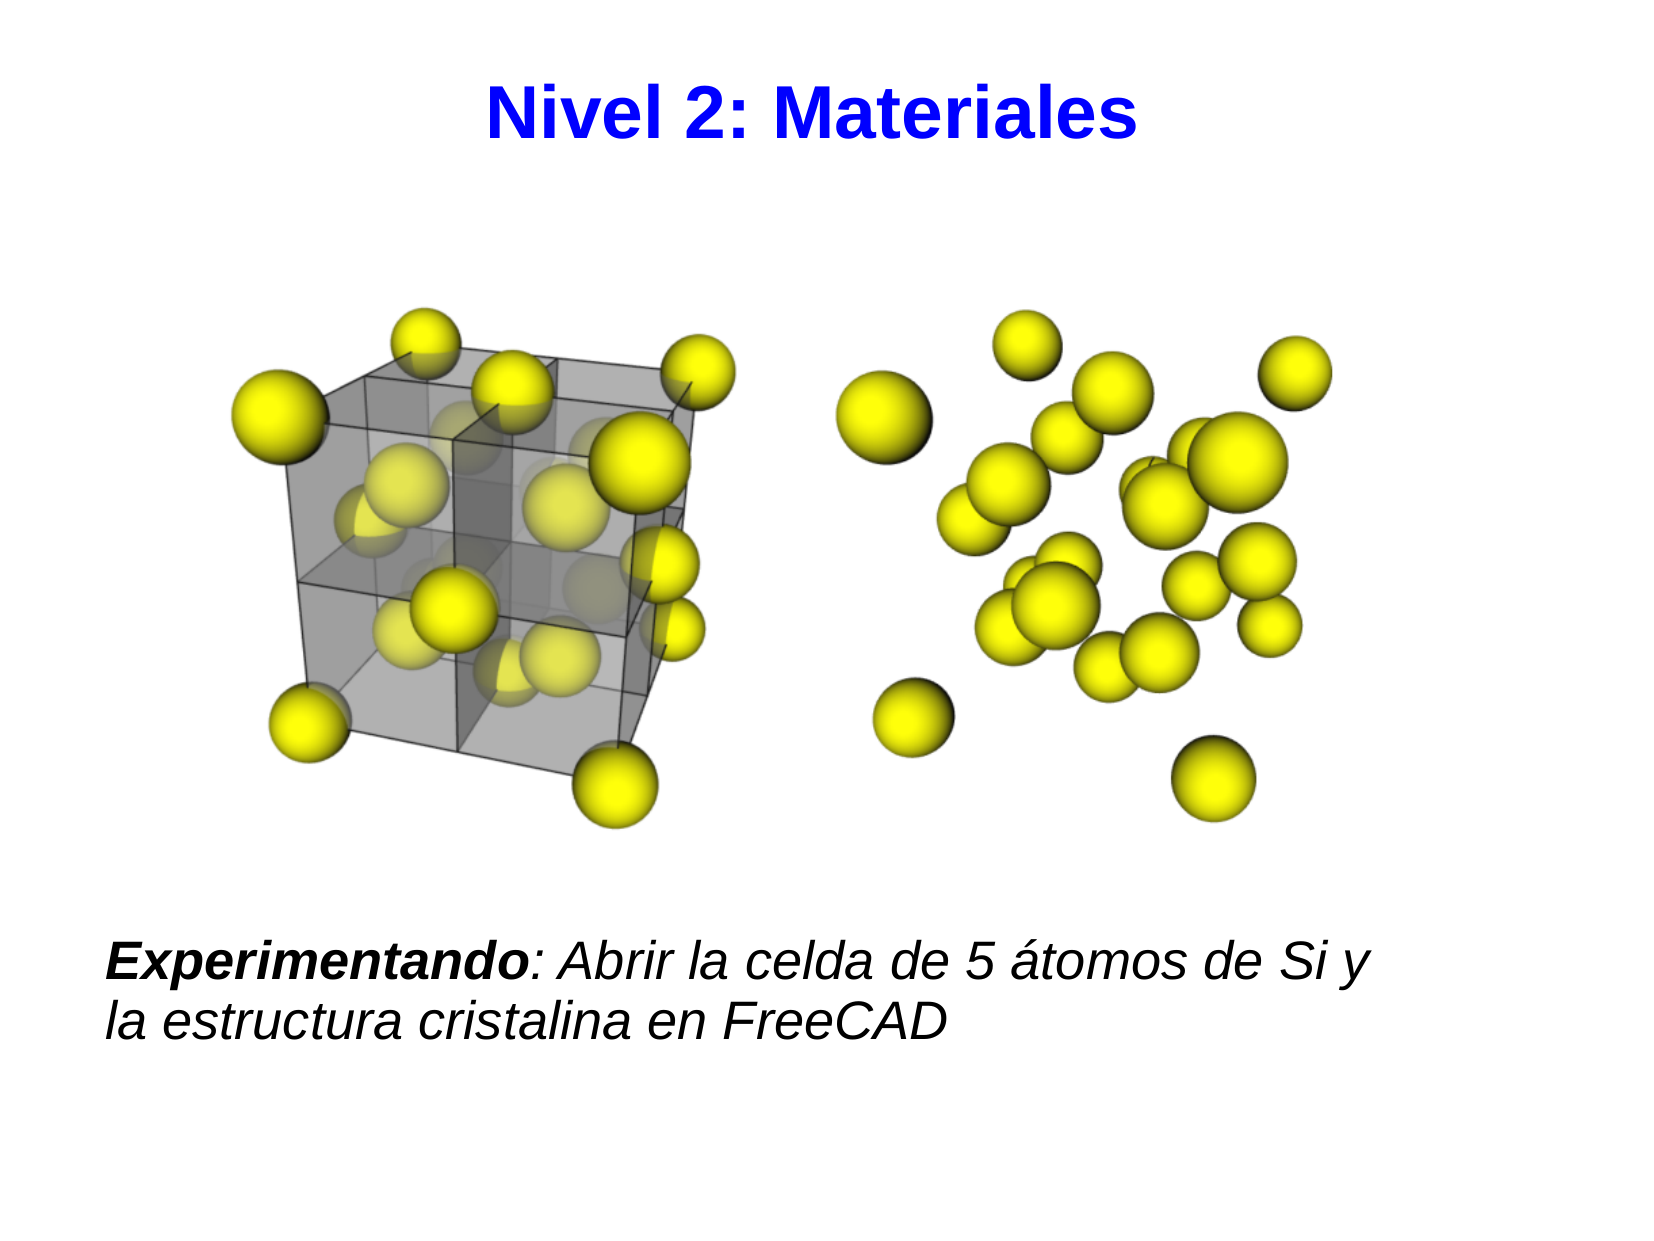

Nivel 2: Materiales
Experimentando: Abrir la celda de 5 átomos de Si y la estructura cristalina en FreeCAD